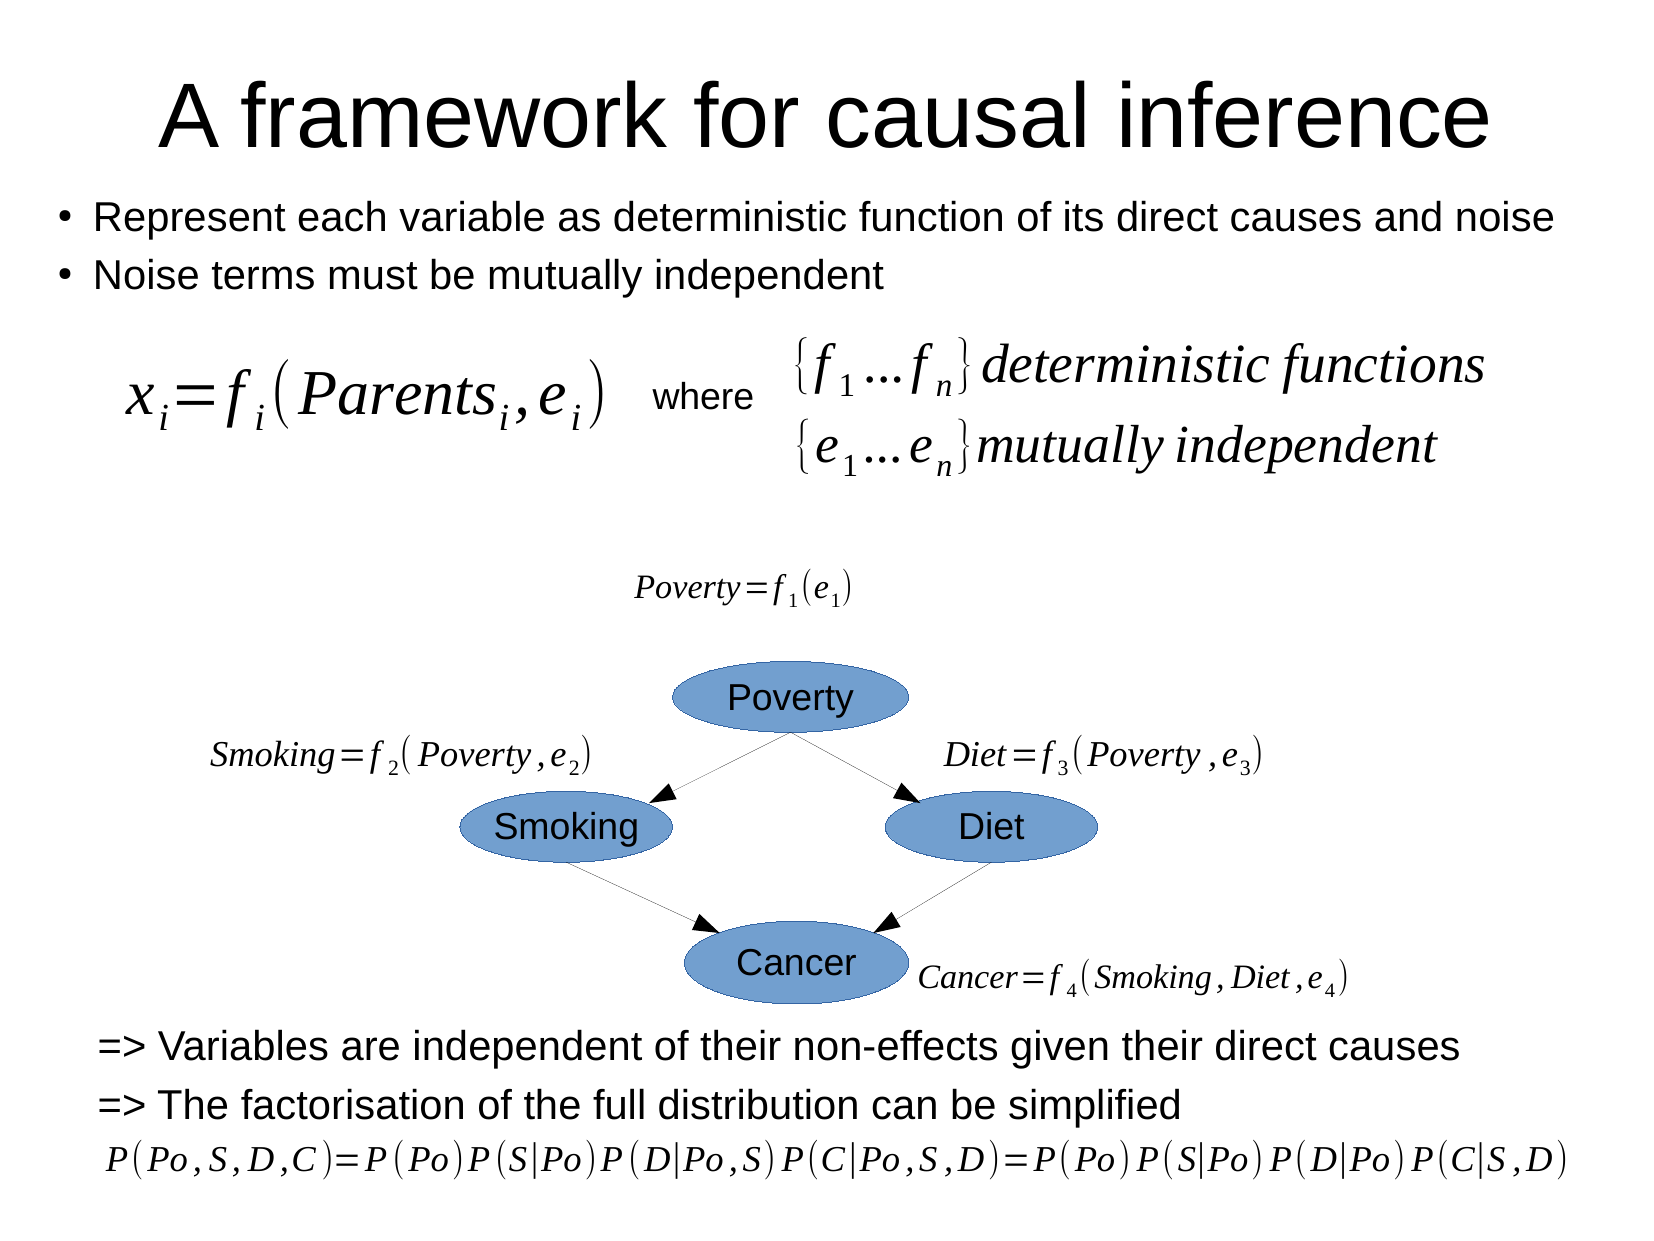

# A framework for causal inference
Represent each variable as deterministic function of its direct causes and noise
Noise terms must be mutually independent
where
Poverty
Smoking
Diet
Cancer
=> Variables are independent of their non-effects given their direct causes
=> The factorisation of the full distribution can be simplified